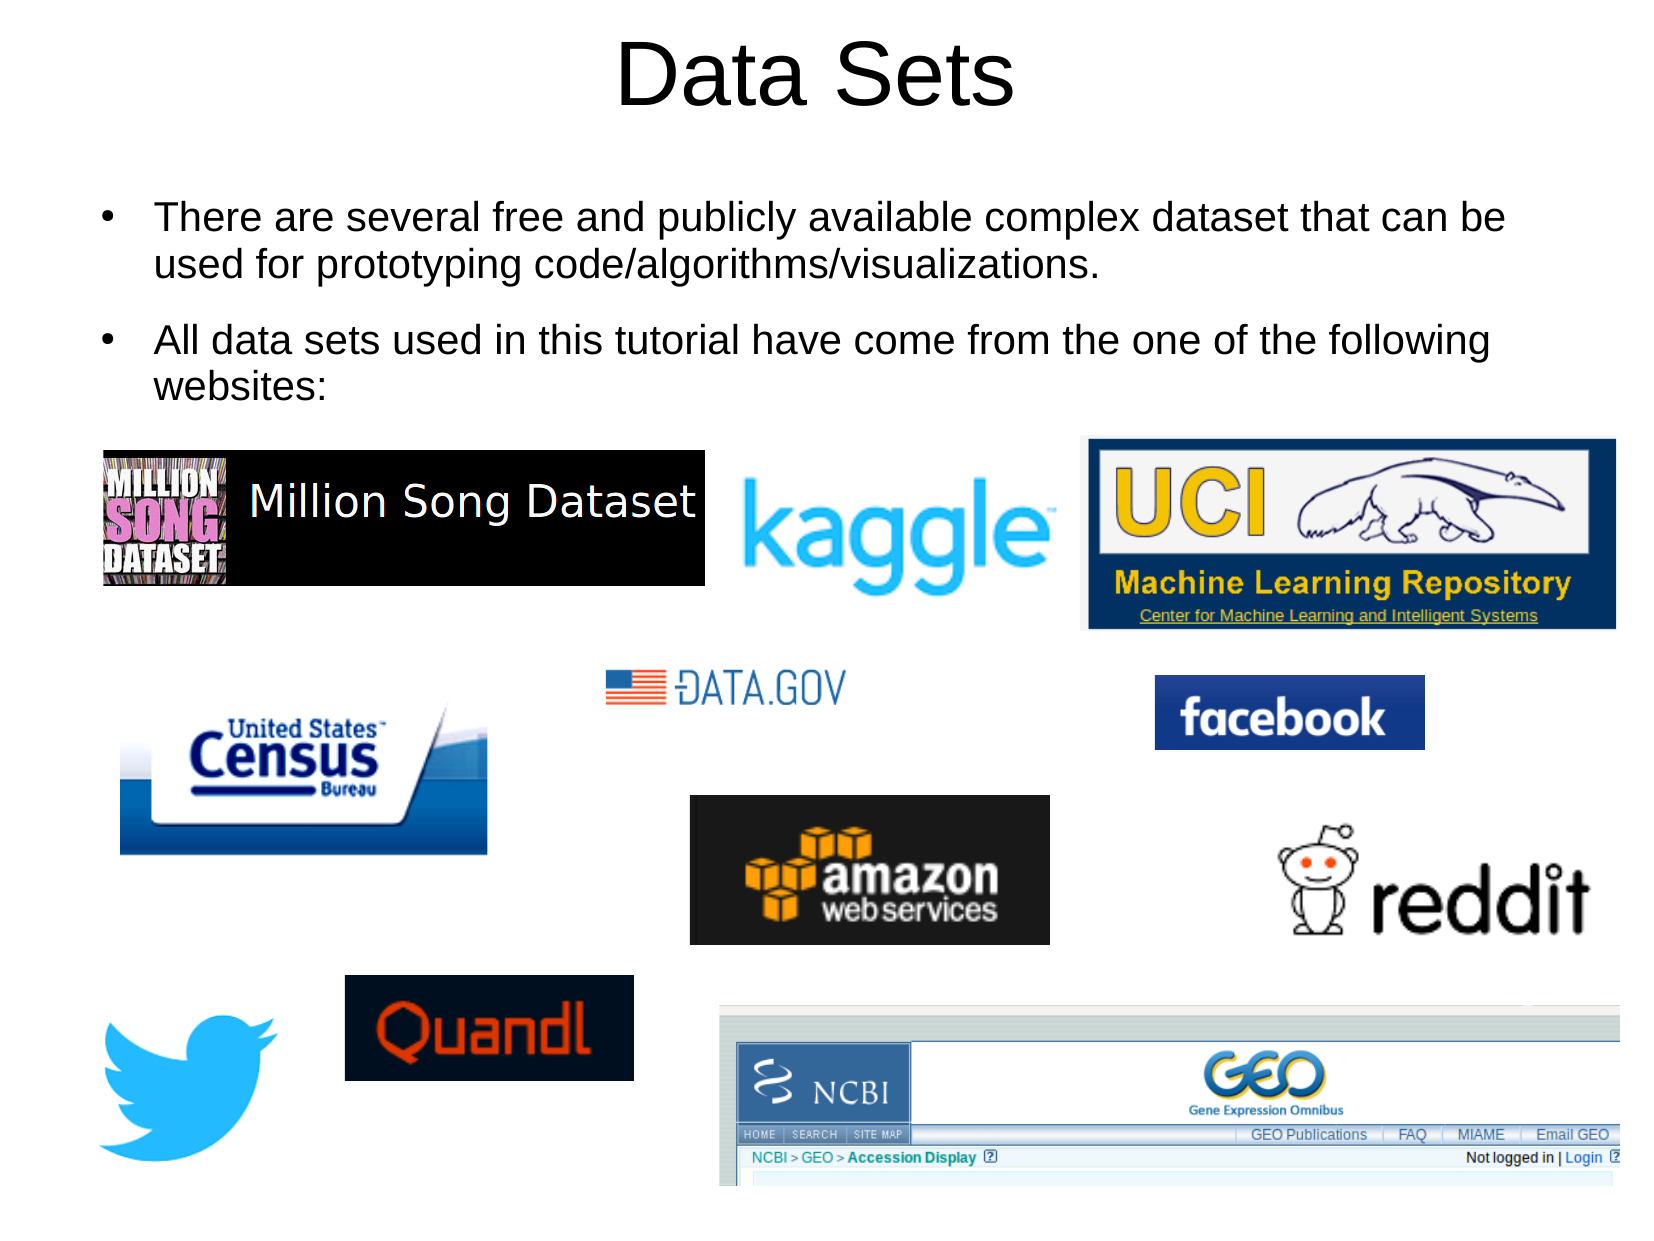

# Data Sets
There are several free and publicly available complex dataset that can be used for prototyping code/algorithms/visualizations.
All data sets used in this tutorial have come from the one of the following websites: